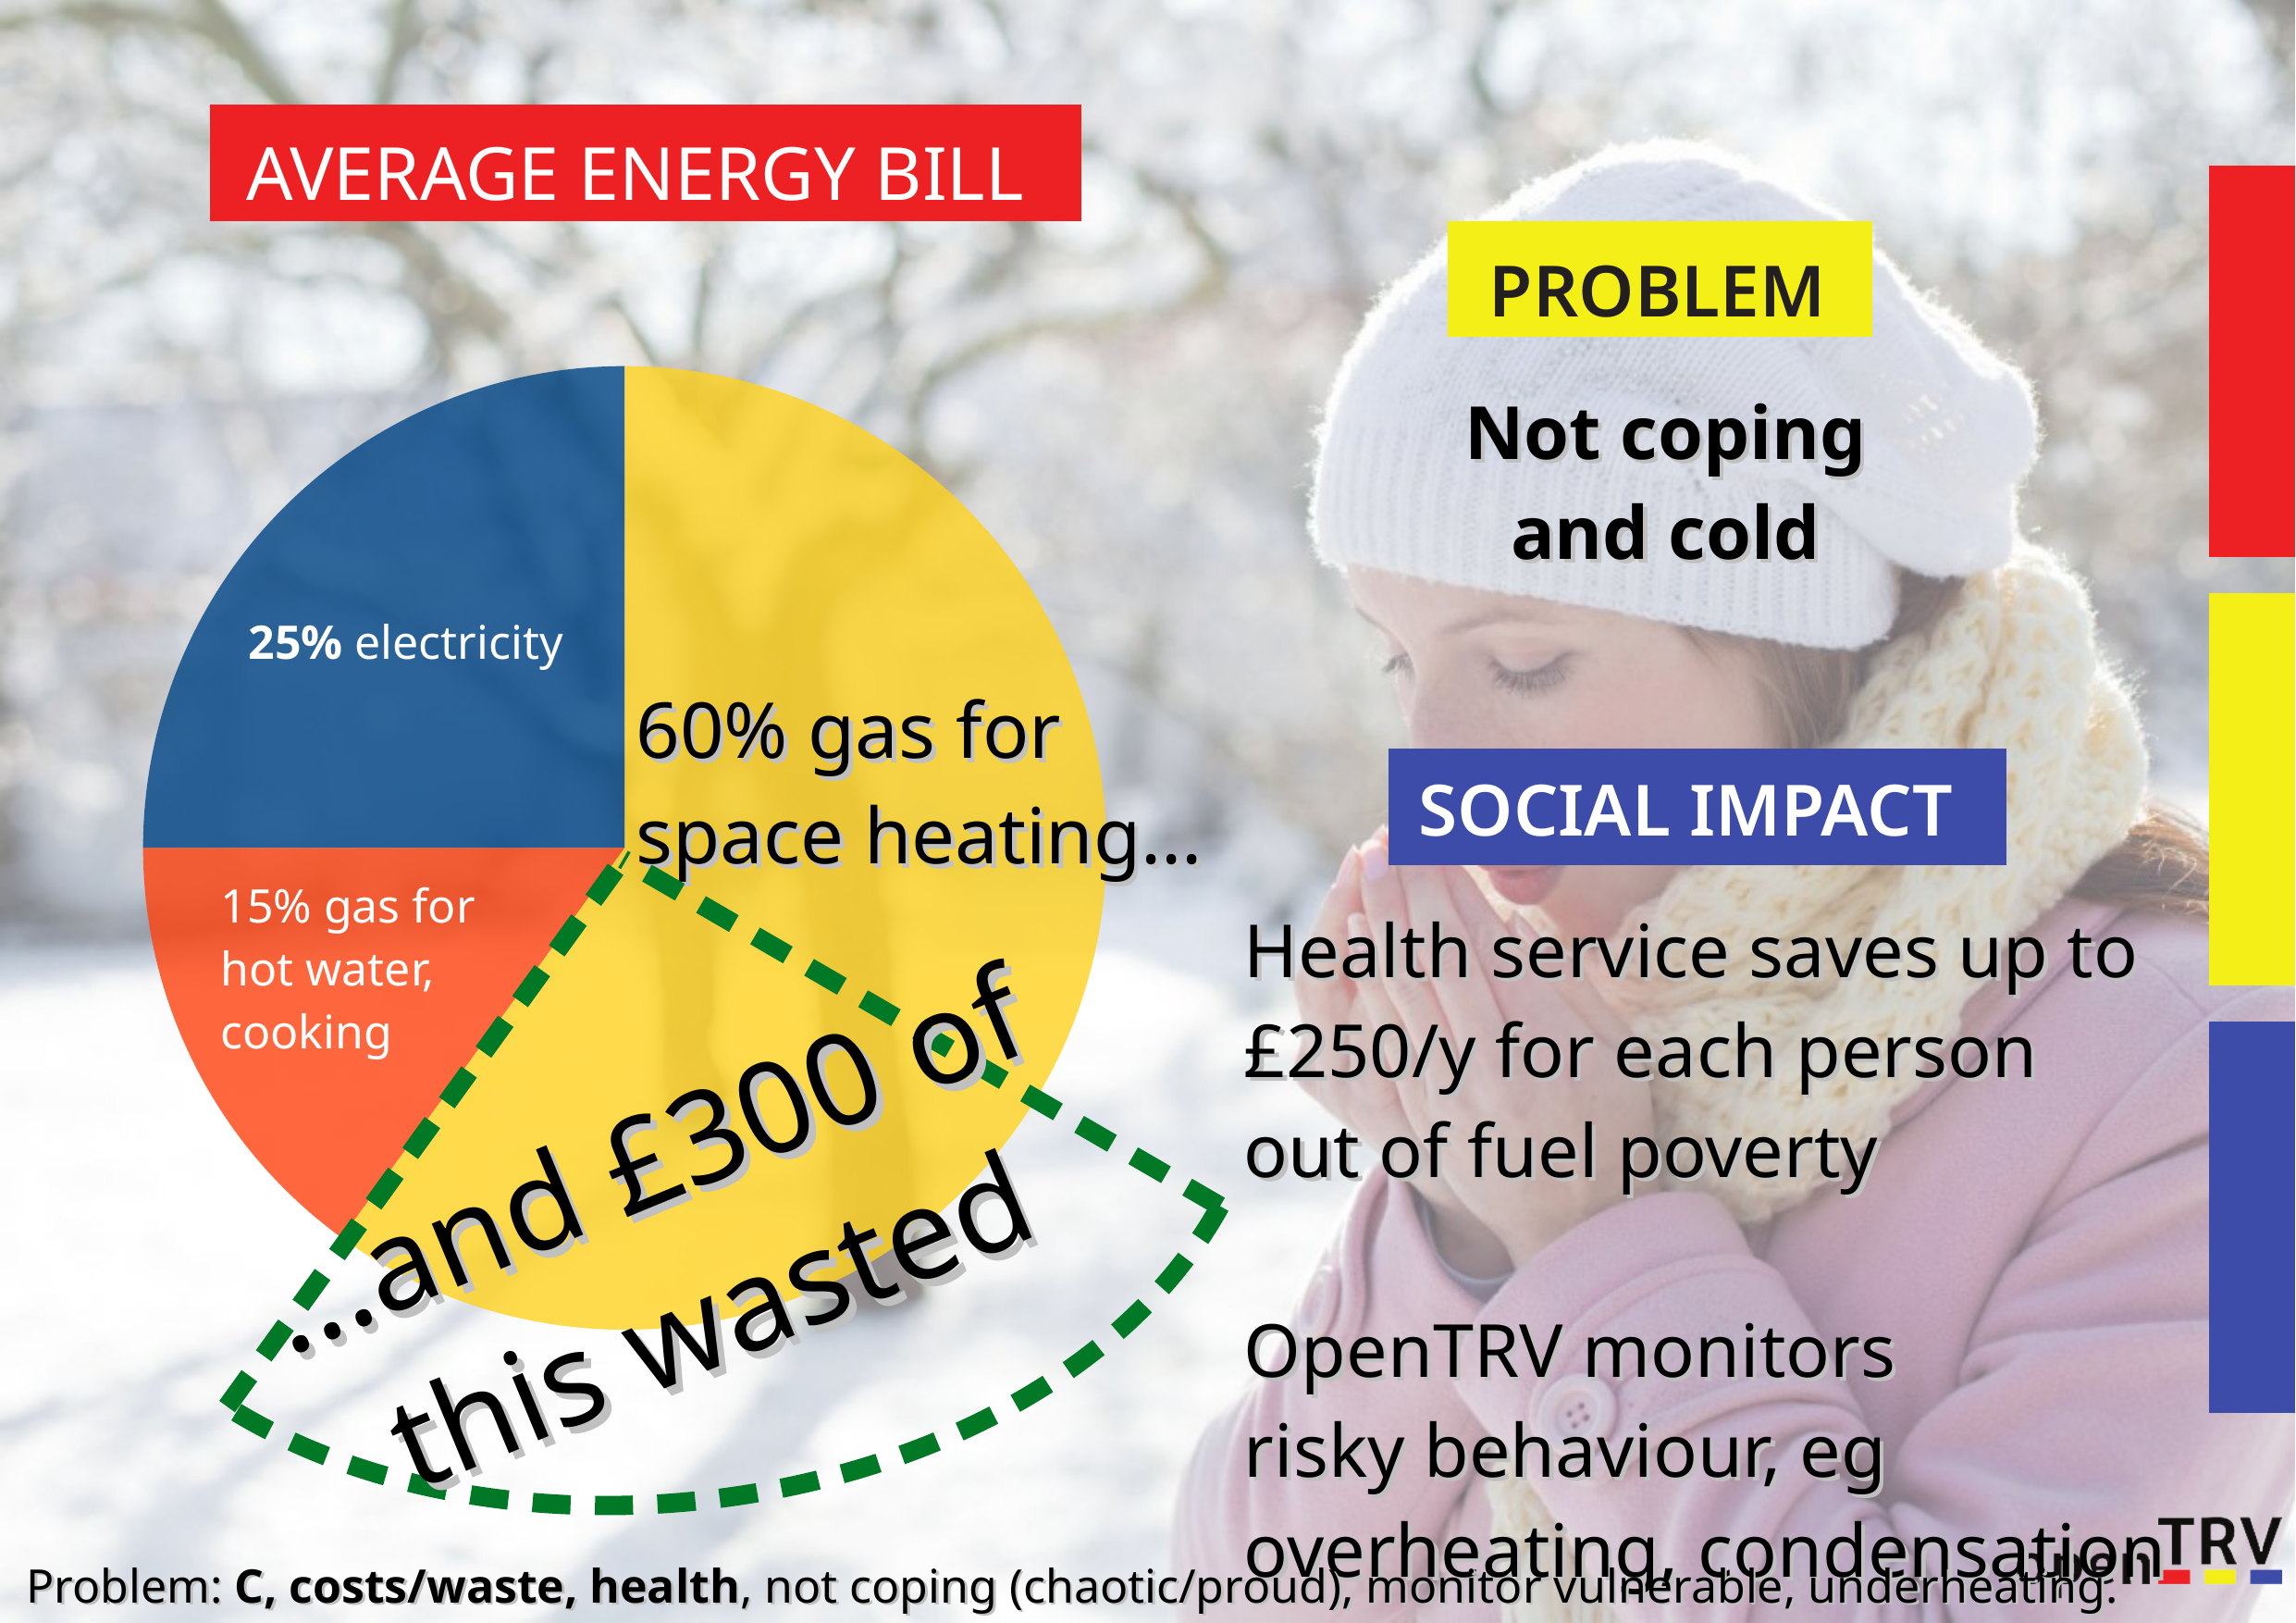

AVERAGE ENERGY BILL
PROBLEM
### Chart
| Category | Column 1 | Column 2 | Column 3 |
|---|---|---|---|
| Electricity | 0.25 | None | None |
| Gas (hot water, cooking) | 0.15 | None | None |
| Gas (heating) | 0.6 | None | None |Not coping
and cold
25% electricity
60% gas for
space heating...
SOCIAL IMPACT
15% gas for
hot water,
cooking
Health service saves up to
£250/y for each person
out of fuel poverty
OpenTRV monitors
risky behaviour, eg
overheating, condensation
...and £300 of
this wasted
Problem: C, costs/waste, health, not coping (chaotic/proud), monitor vulnerable, underheating.